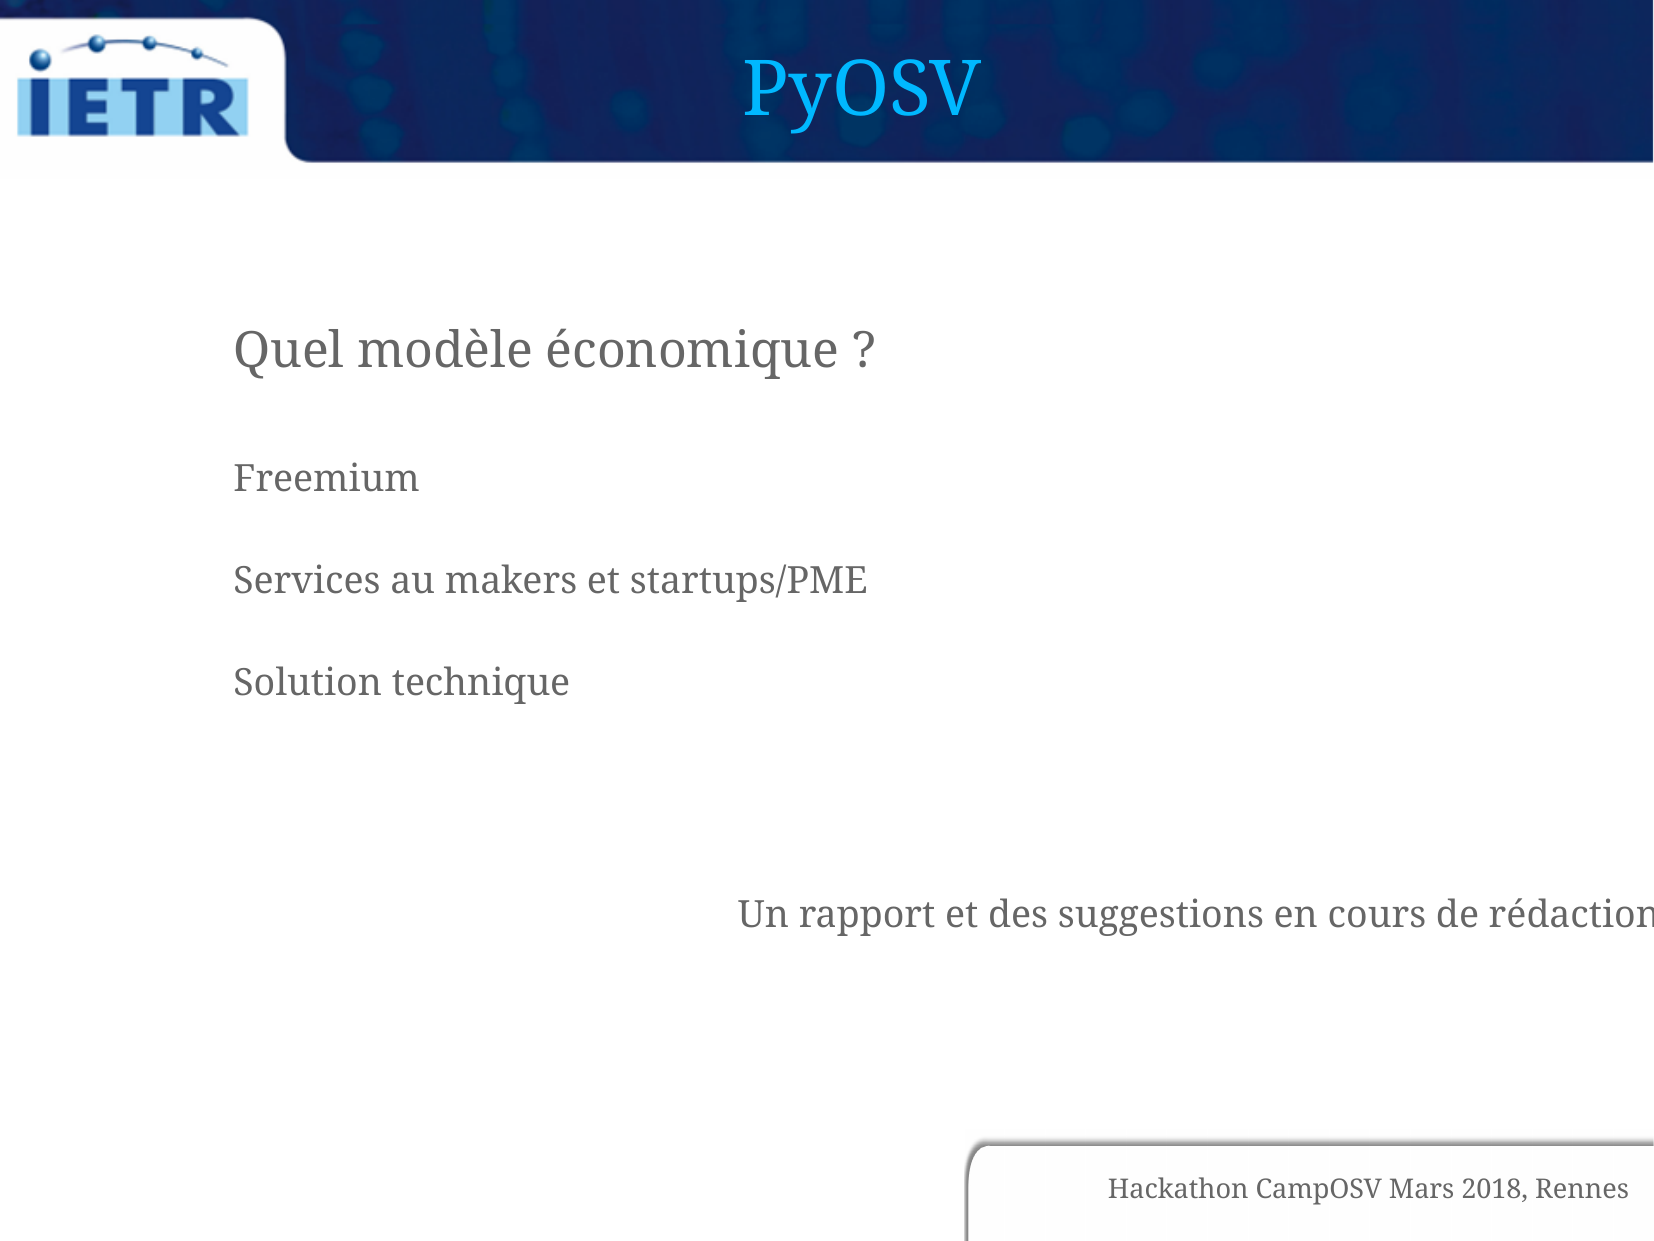

PyOSV
Quel modèle économique ?
Freemium
Services au makers et startups/PME
Solution technique
Un rapport et des suggestions en cours de rédaction
Hackathon CampOSV Mars 2018, Rennes